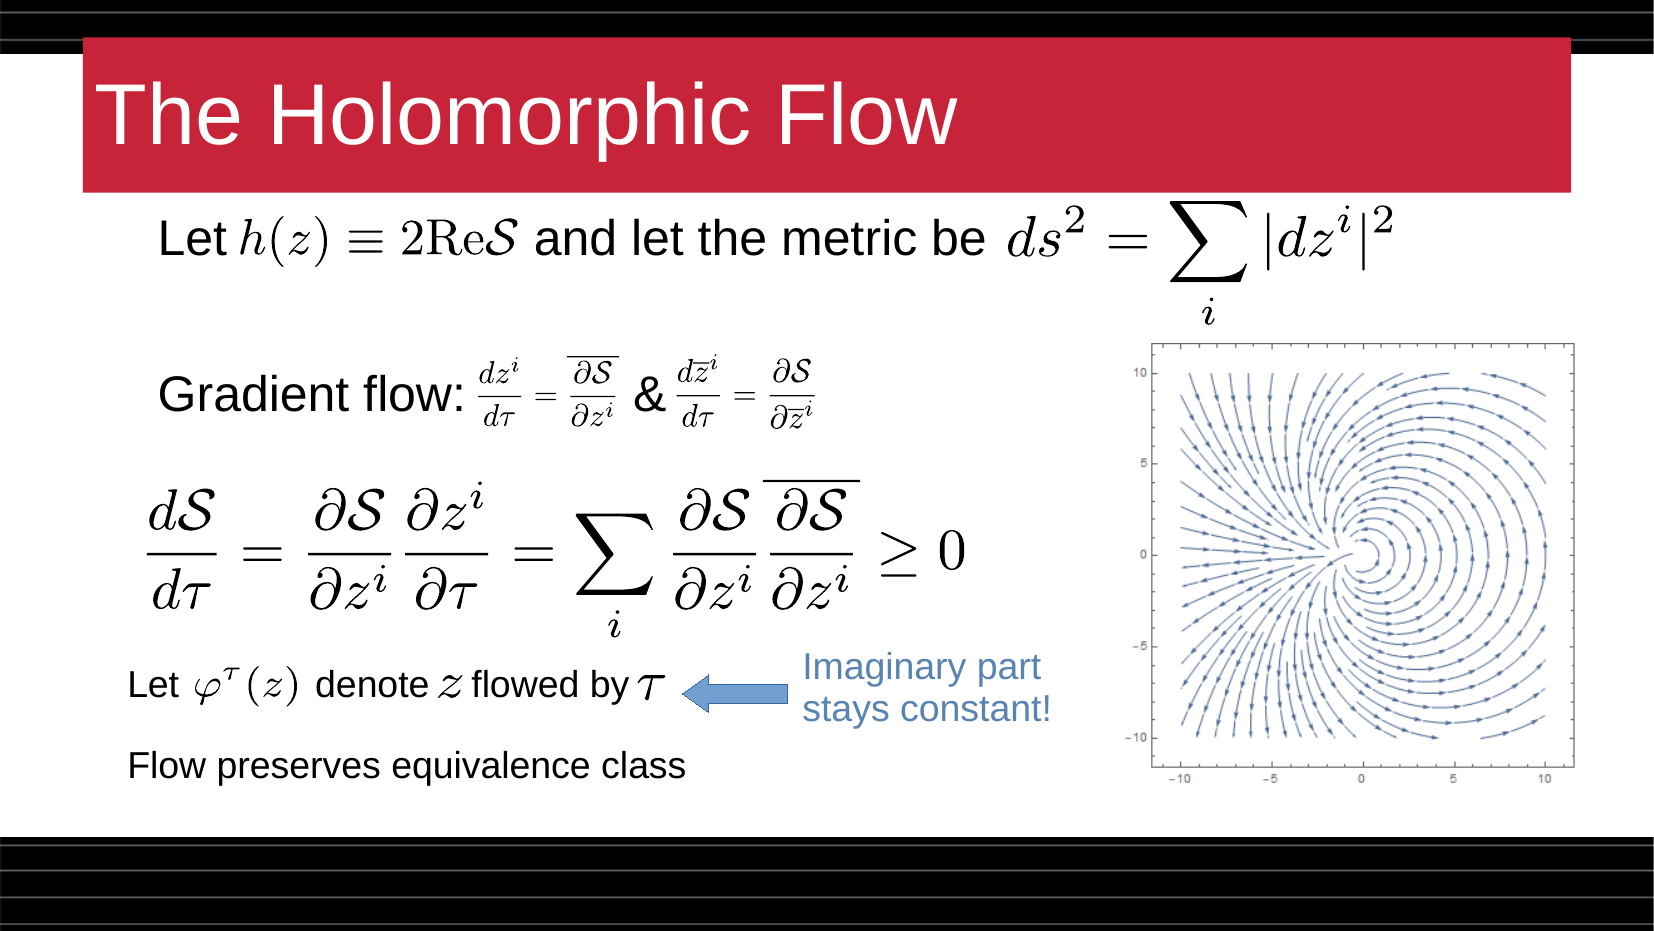

The Holomorphic Flow
# Let and let the metric be
Gradient flow: &
Imaginary part stays constant!
Let denote flowed by
Flow preserves equivalence class